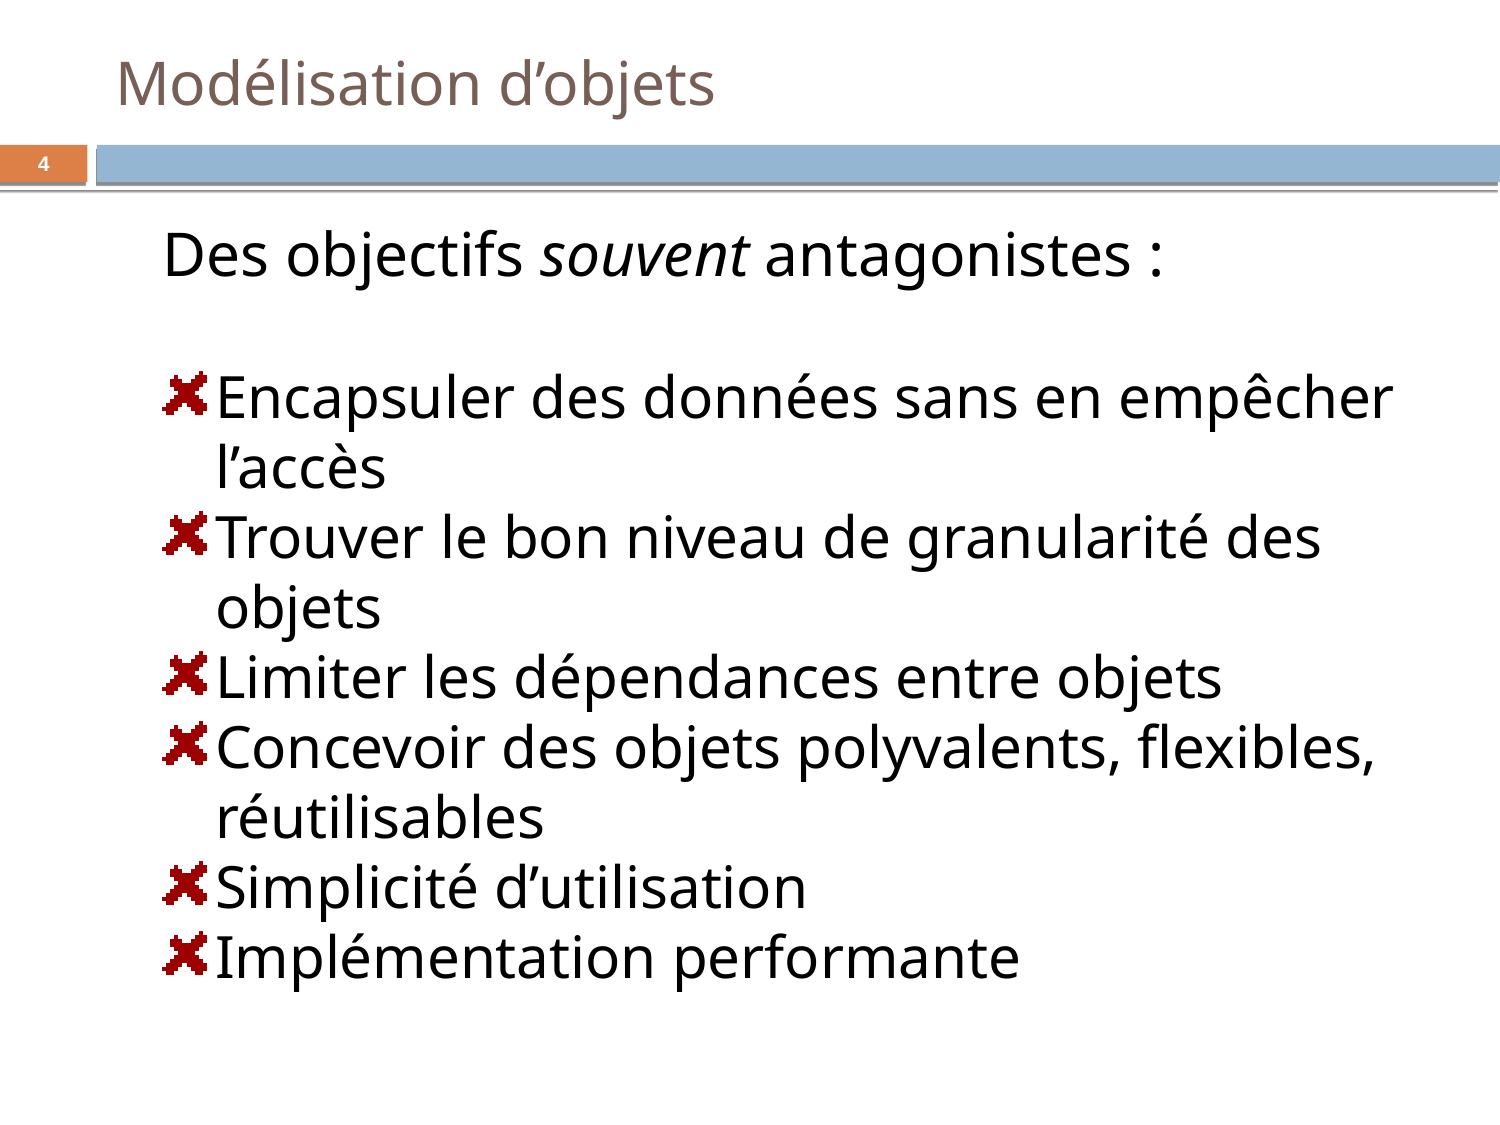

# Modélisation d’objets
Des objectifs souvent antagonistes :
Encapsuler des données sans en empêcher l’accès
Trouver le bon niveau de granularité des objets
Limiter les dépendances entre objets
Concevoir des objets polyvalents, flexibles, réutilisables
Simplicité d’utilisation
Implémentation performante